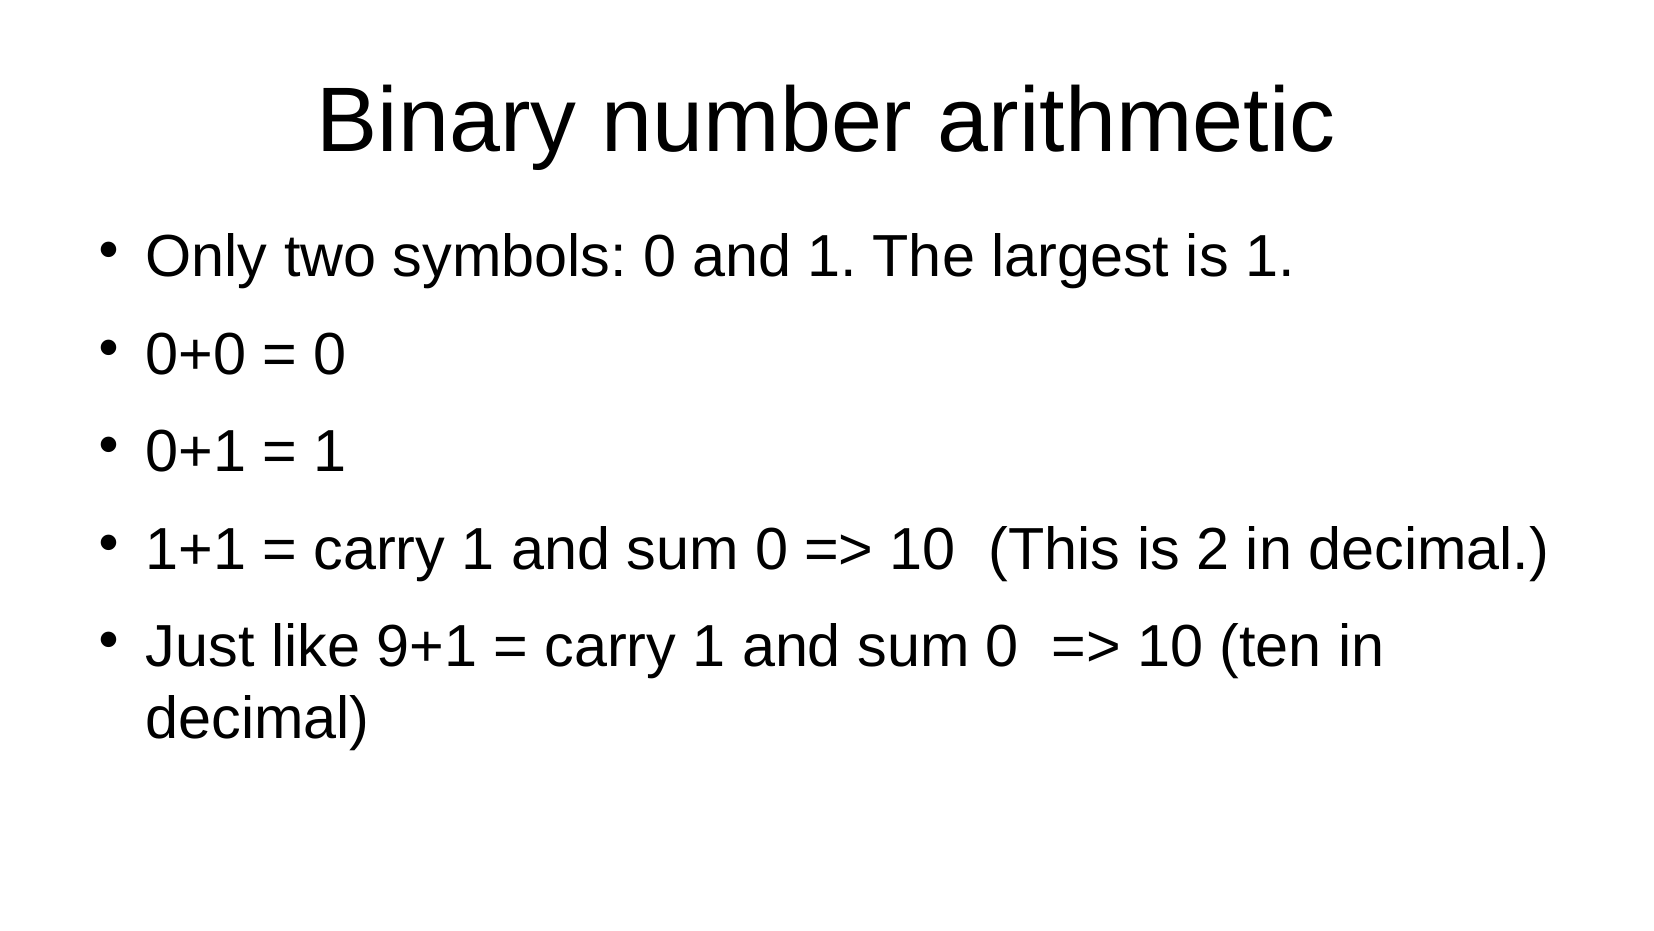

Binary number arithmetic
Only two symbols: 0 and 1. The largest is 1.
0+0 = 0
0+1 = 1
1+1 = carry 1 and sum 0 => 10 (This is 2 in decimal.)
Just like 9+1 = carry 1 and sum 0 => 10 (ten in decimal)